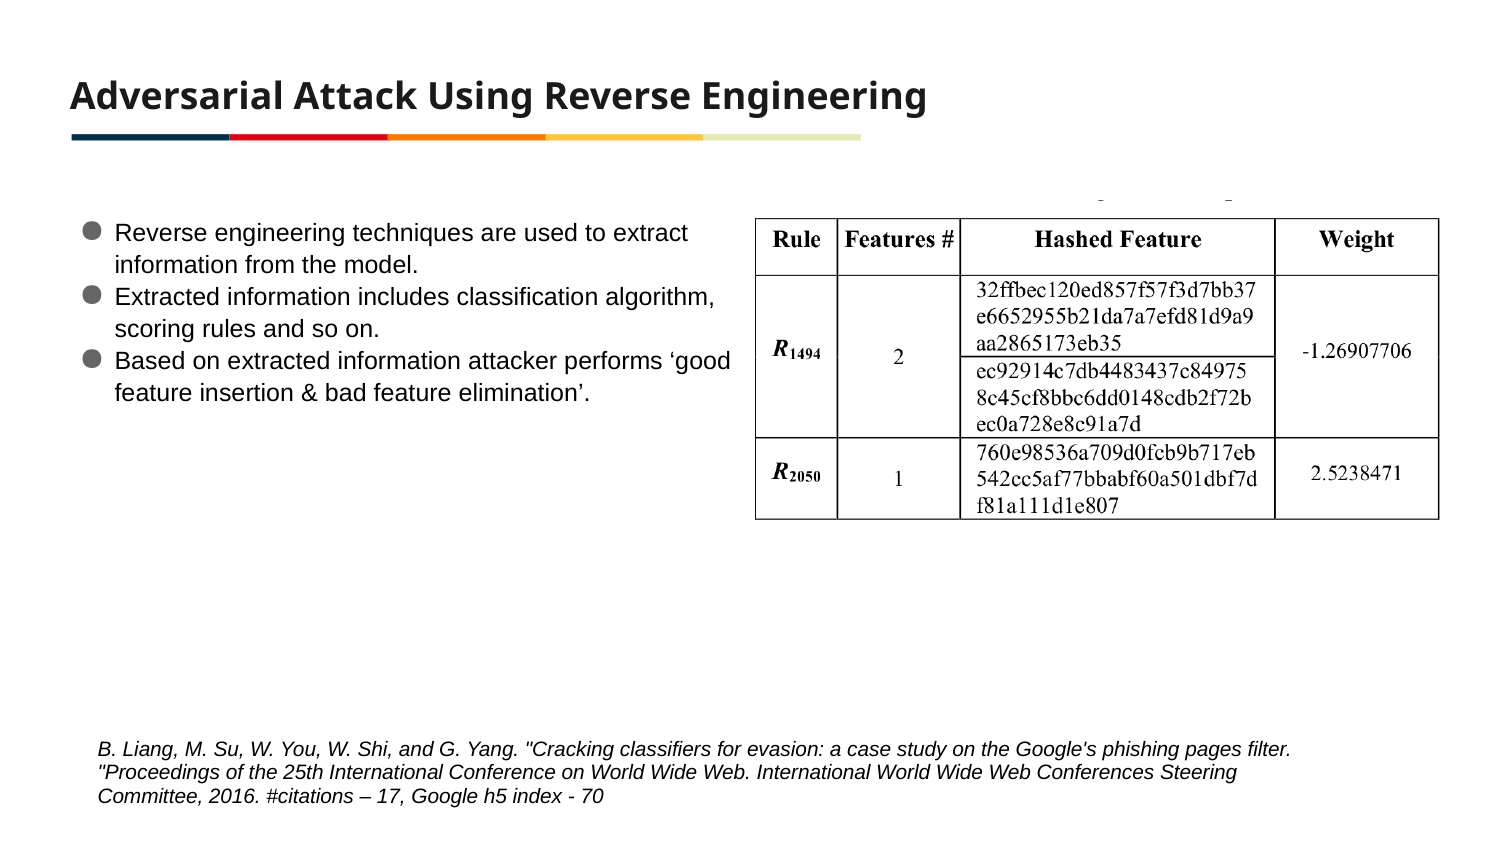

# Adversarial Attack Using Reverse Engineering
Reverse engineering techniques are used to extract information from the model.
Extracted information includes classification algorithm, scoring rules and so on.
Based on extracted information attacker performs ‘good feature insertion & bad feature elimination’.
B. Liang, M. Su, W. You, W. Shi, and G. Yang. "Cracking classifiers for evasion: a case study on the Google's phishing pages filter.
"Proceedings of the 25th International Conference on World Wide Web. International World Wide Web Conferences Steering
Committee, 2016. #citations – 17, Google h5 index - 70